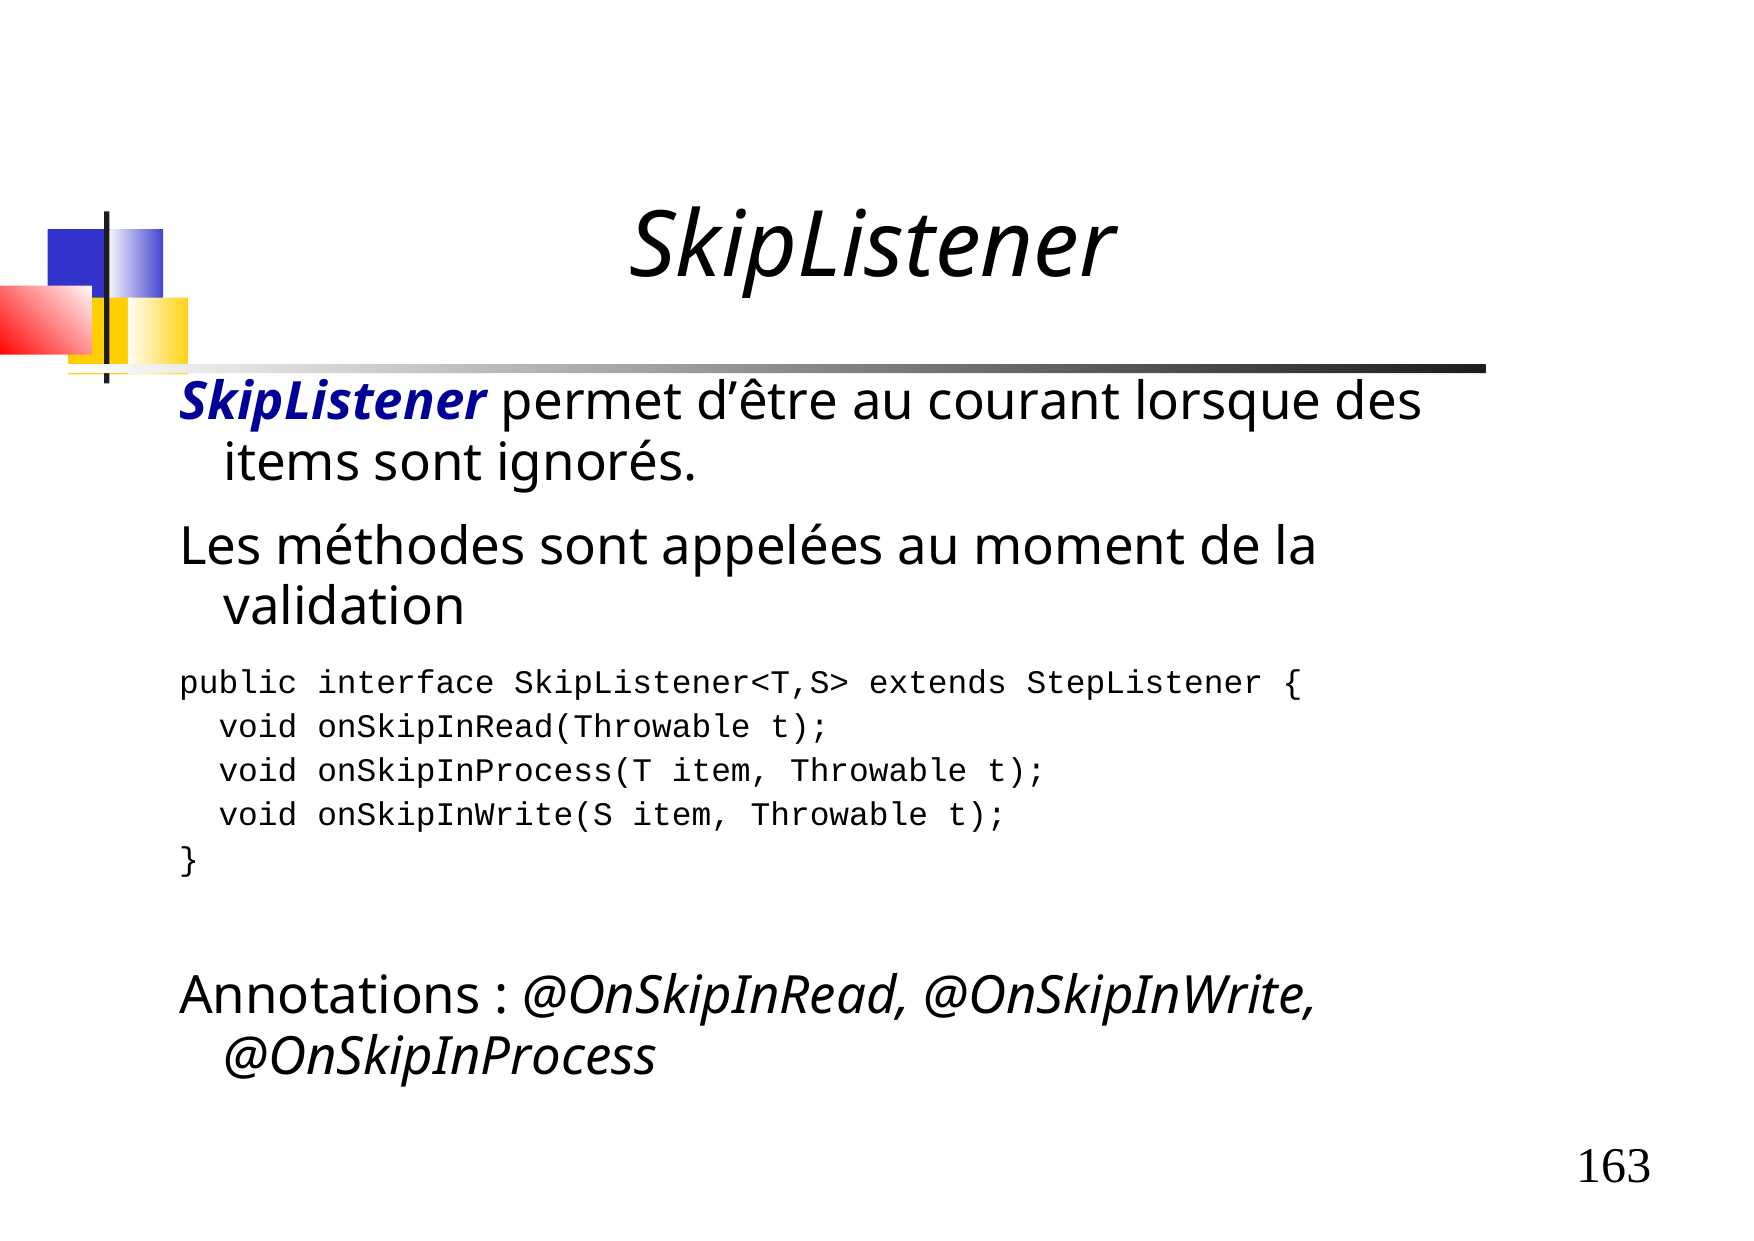

# SkipListener
SkipListener permet d’être au courant lorsque des items sont ignorés.
Les méthodes sont appelées au moment de la validation
public interface SkipListener<T,S> extends StepListener {
 void onSkipInRead(Throwable t);
 void onSkipInProcess(T item, Throwable t);
 void onSkipInWrite(S item, Throwable t);
}
Annotations : @OnSkipInRead, @OnSkipInWrite, @OnSkipInProcess